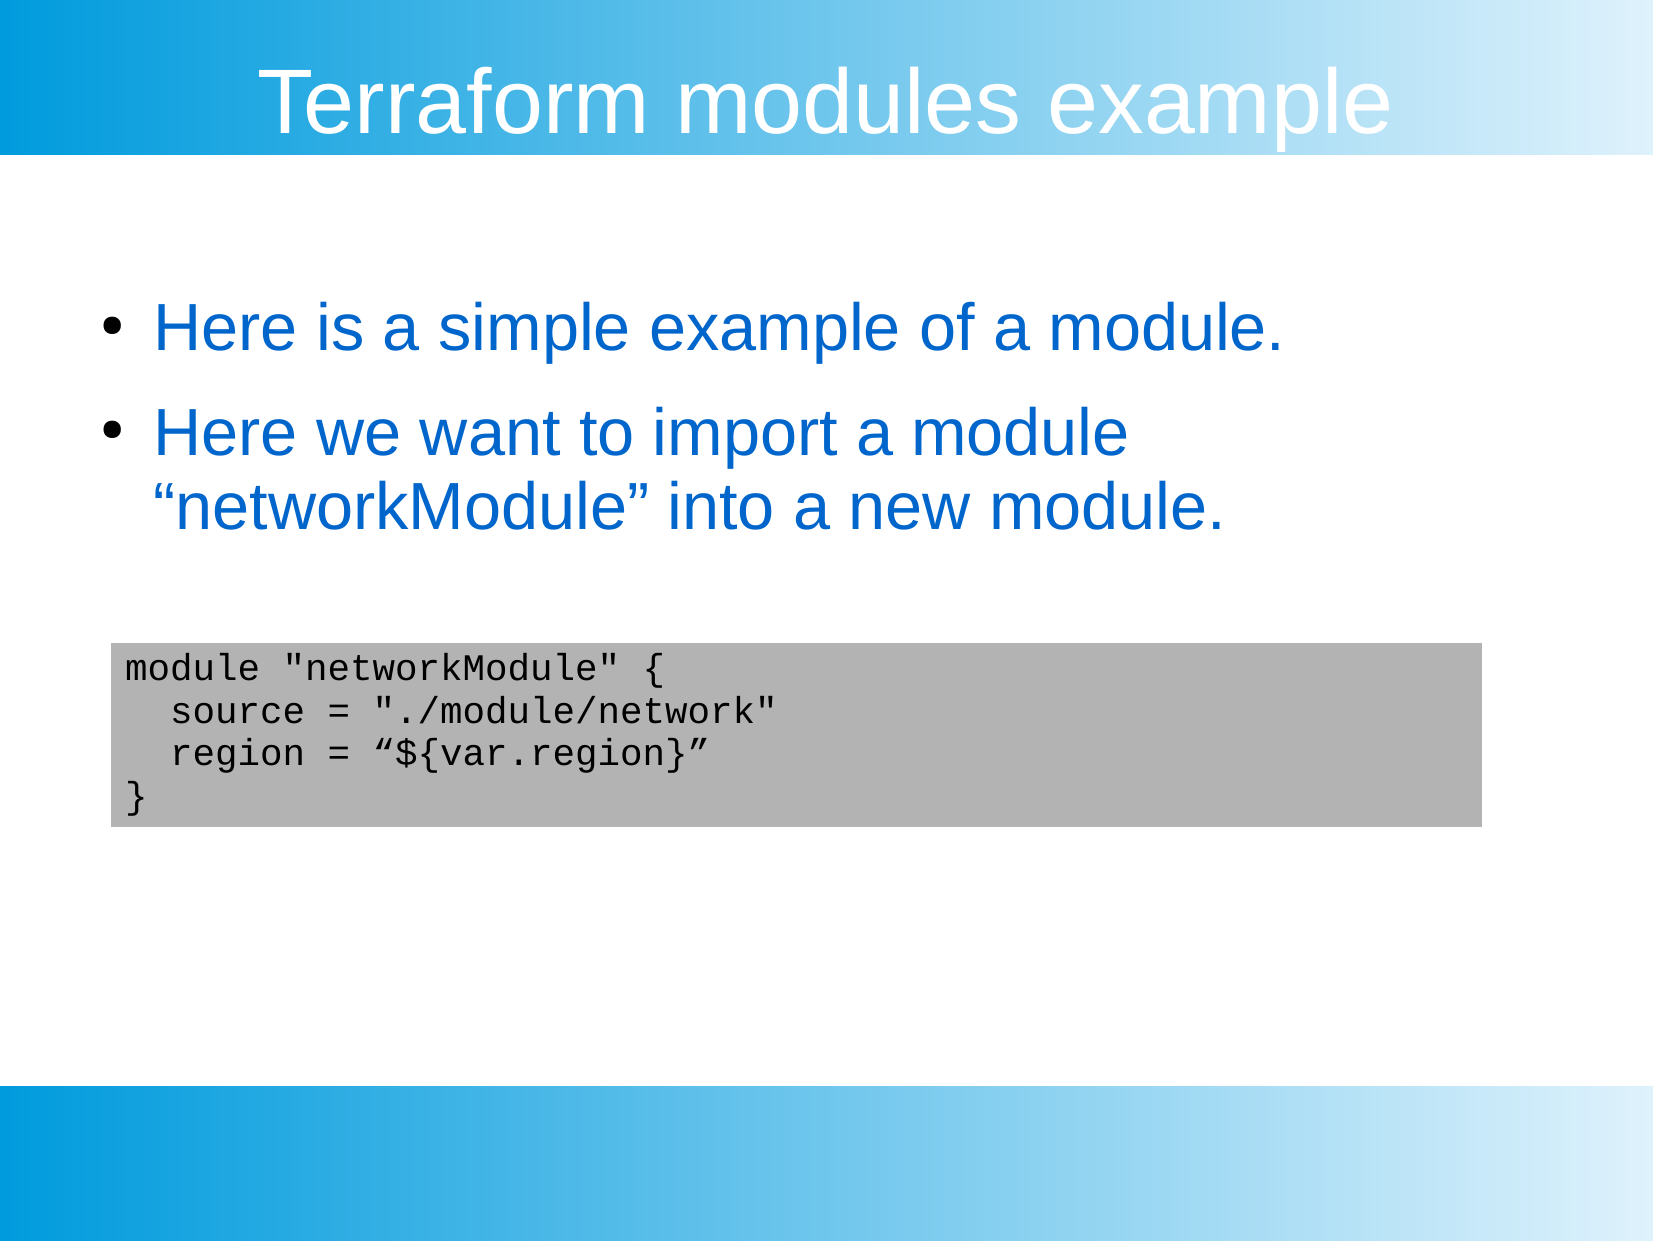

# Terraform modules example
Here is a simple example of a module.
Here we want to import a module “networkModule” into a new module.
| module "networkModule" { source = "./module/network" region = “${var.region}” } |
| --- |